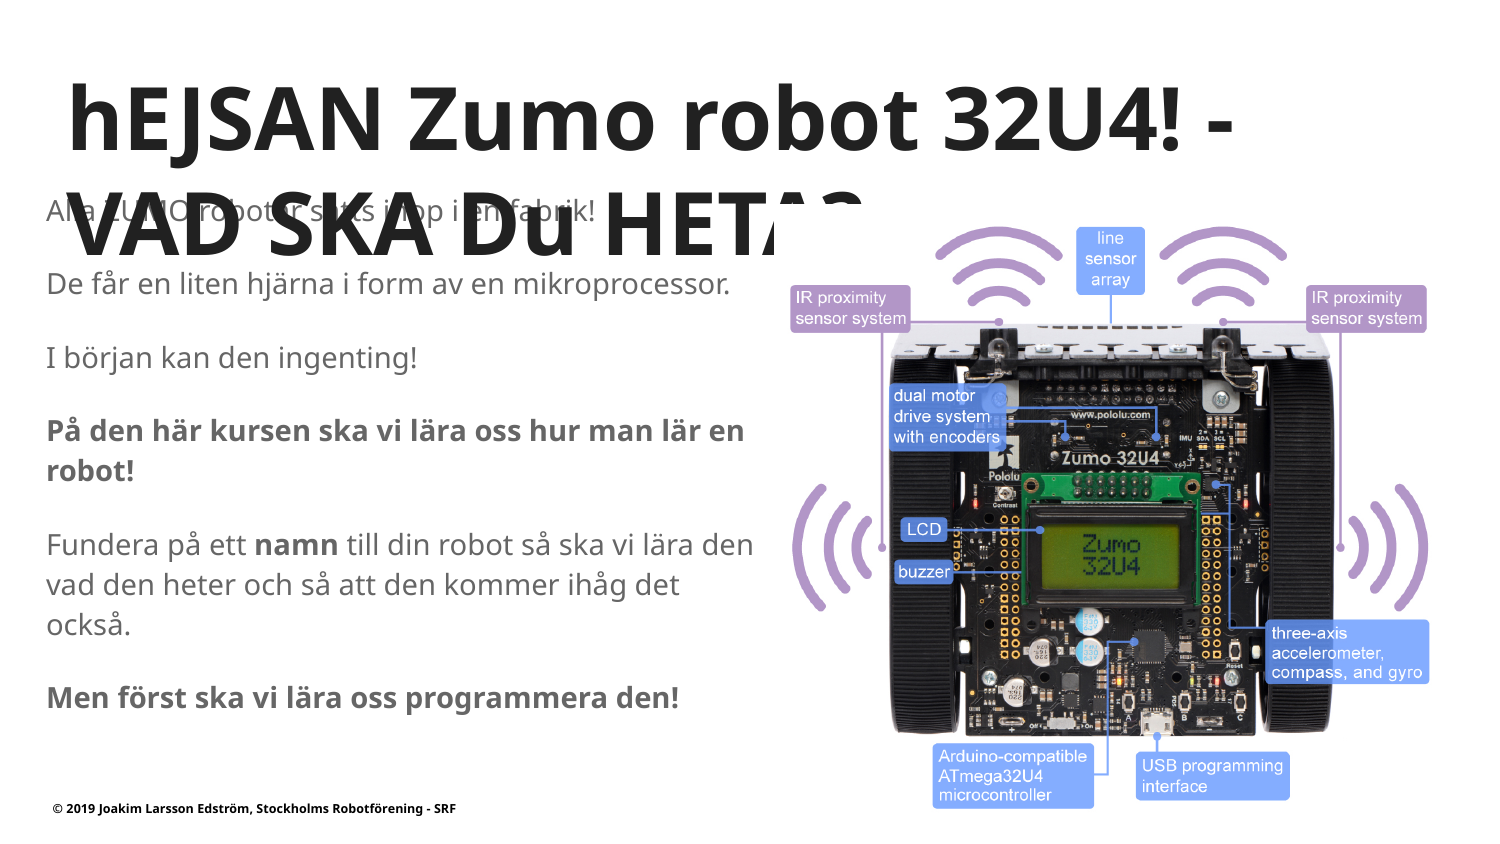

hEJSAN Zumo robot 32U4! - VAD SKA Du HETA?
# Alla ZUMO robotar sätts ihop i en fabrik!
De får en liten hjärna i form av en mikroprocessor.
I början kan den ingenting!
På den här kursen ska vi lära oss hur man lär en robot!
Fundera på ett namn till din robot så ska vi lära den vad den heter och så att den kommer ihåg det också.
Men först ska vi lära oss programmera den!
© 2019 Joakim Larsson Edström, Stockholms Robotförening - SRF